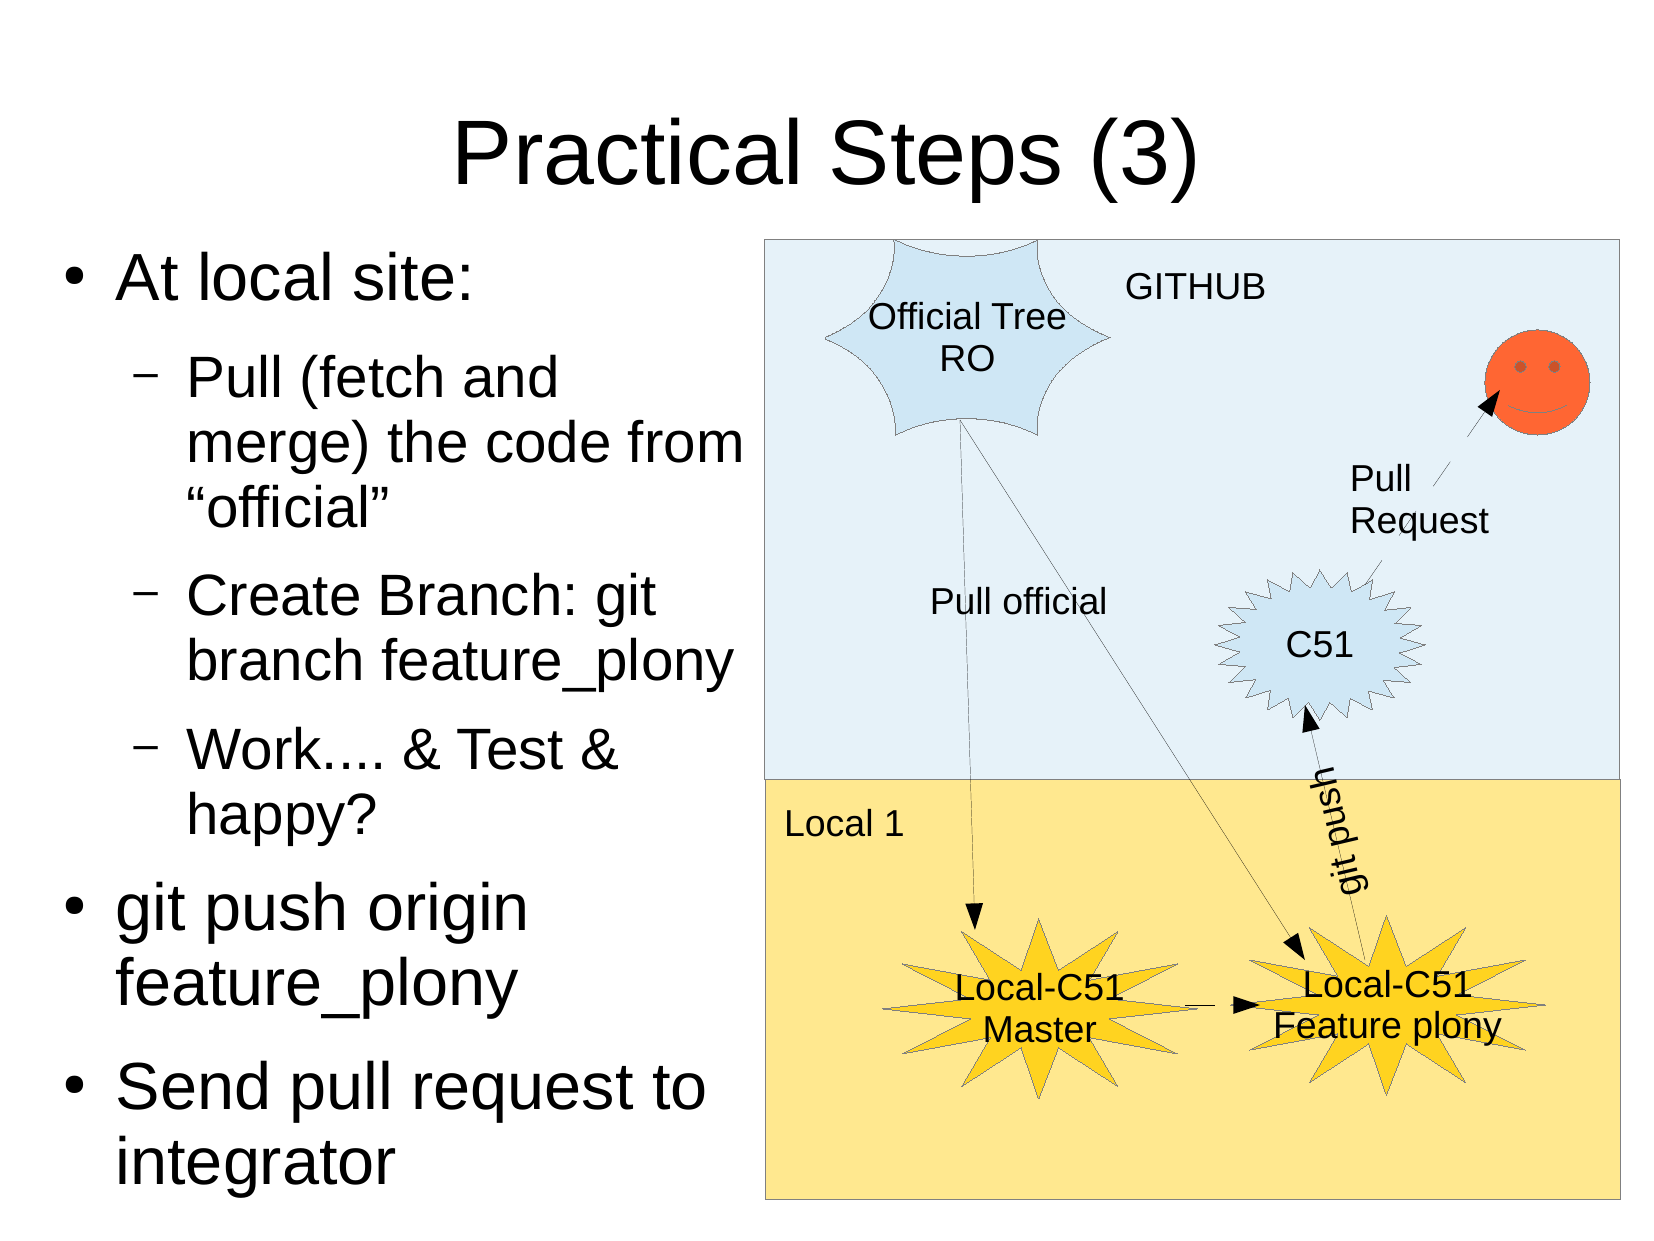

# Practical Steps (3)
Official Tree
RO
At local site:
Pull (fetch and merge) the code from “official”
Create Branch: git branch feature_plony
Work.... & Test & happy?
git push origin feature_plony
Send pull request to integrator
GITHUB
Pull Request
C51
Pull official
git push
Local 1
Local-C51
Feature plony
Local-C51
Master